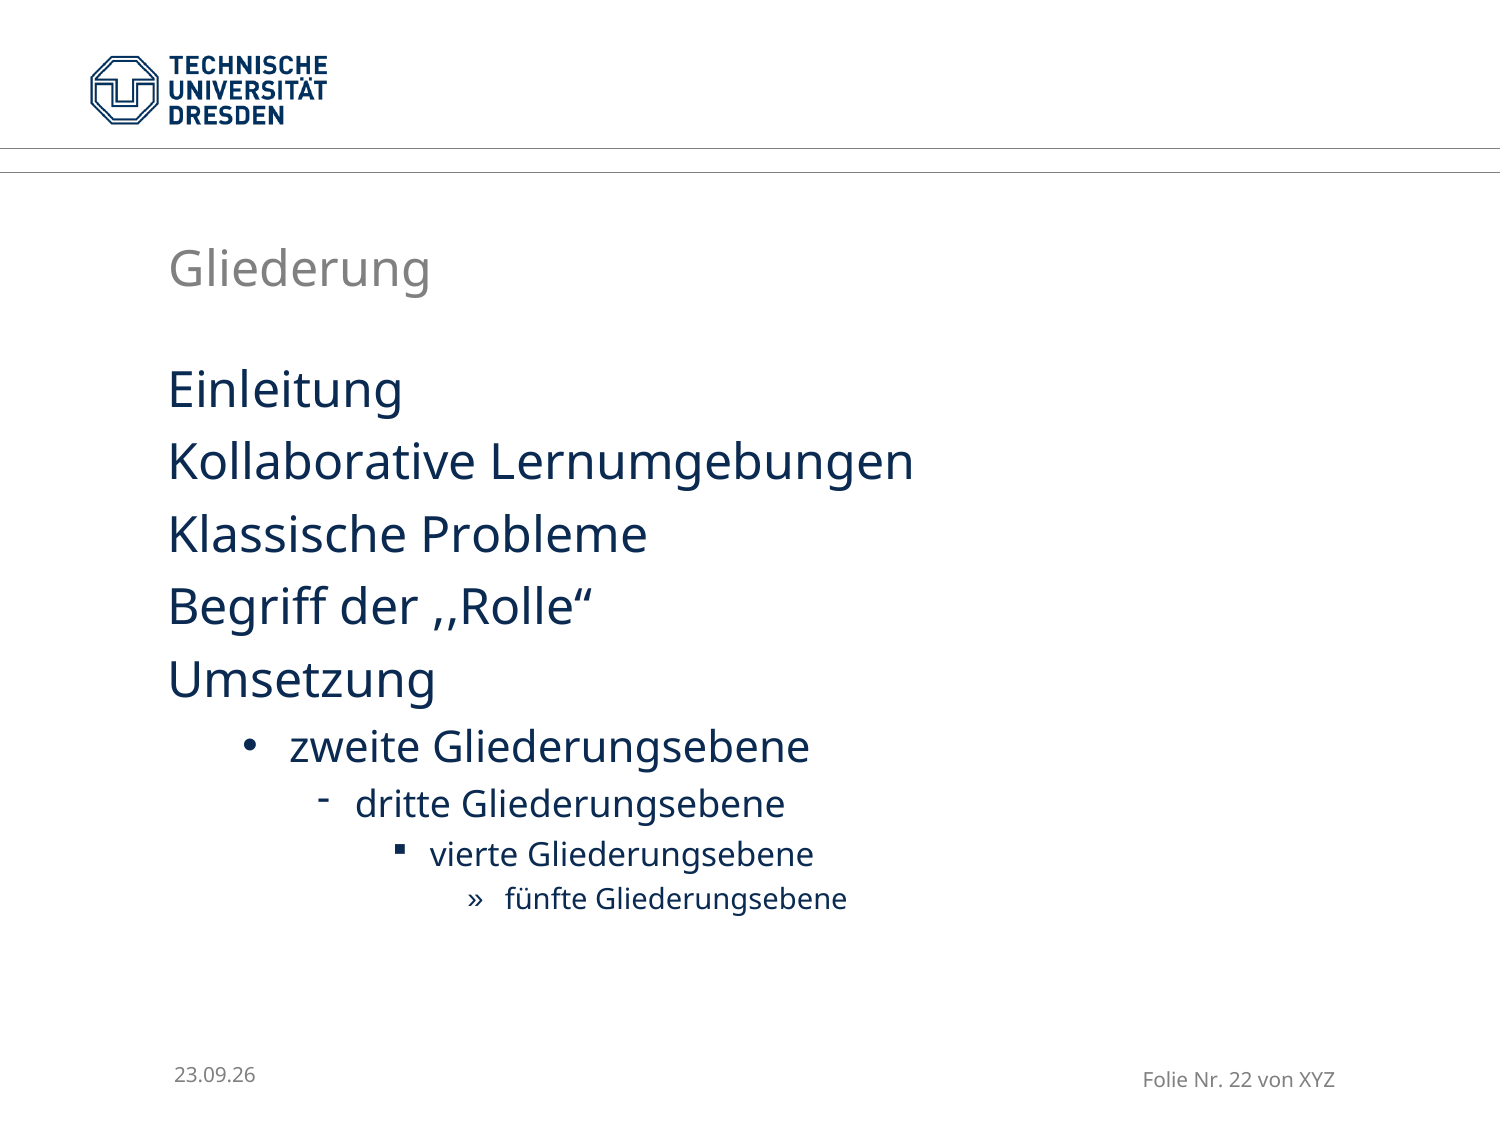

# Gliederung
Einleitung
Kollaborative Lernumgebungen
Klassische Probleme
Begriff der ,,Rolle“
Umsetzung
zweite Gliederungsebene
dritte Gliederungsebene
vierte Gliederungsebene
fünfte Gliederungsebene